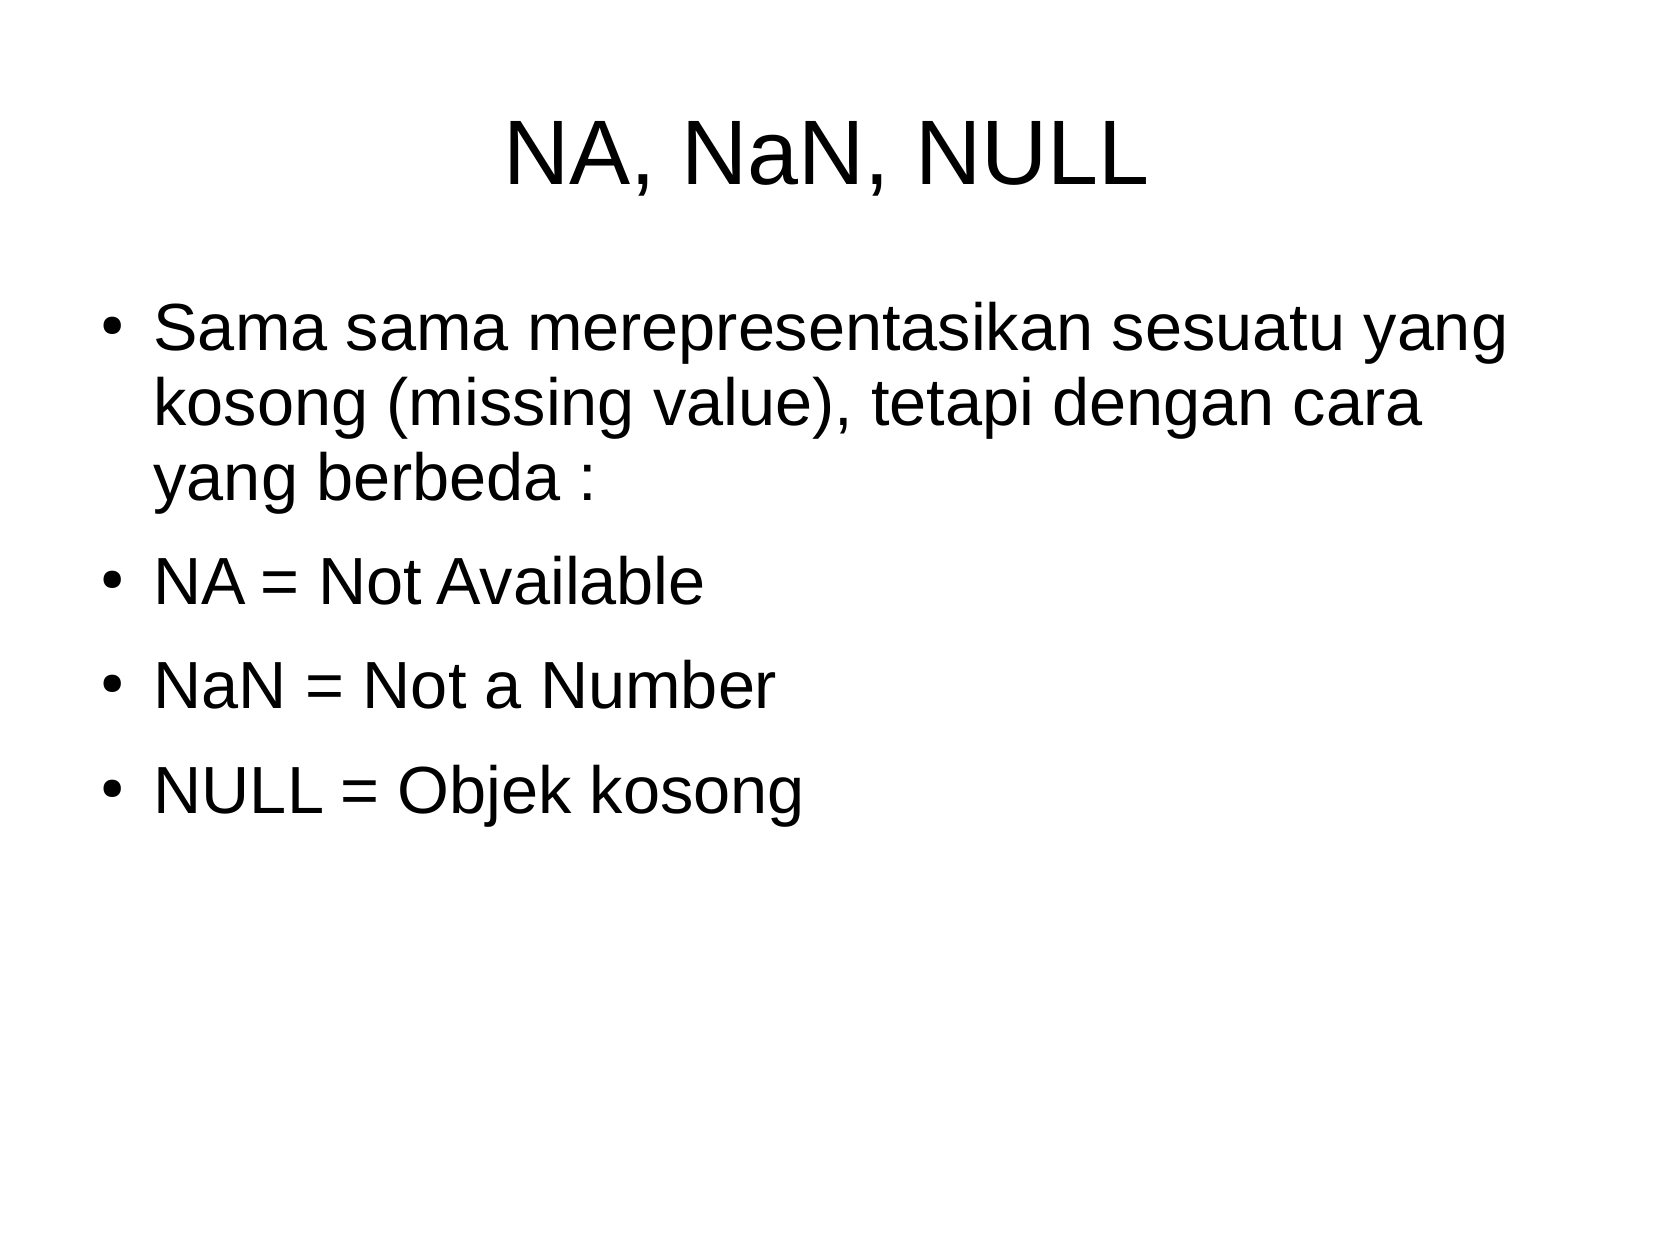

# NA, NaN, NULL
Sama sama merepresentasikan sesuatu yang kosong (missing value), tetapi dengan cara yang berbeda :
NA = Not Available
NaN = Not a Number
NULL = Objek kosong